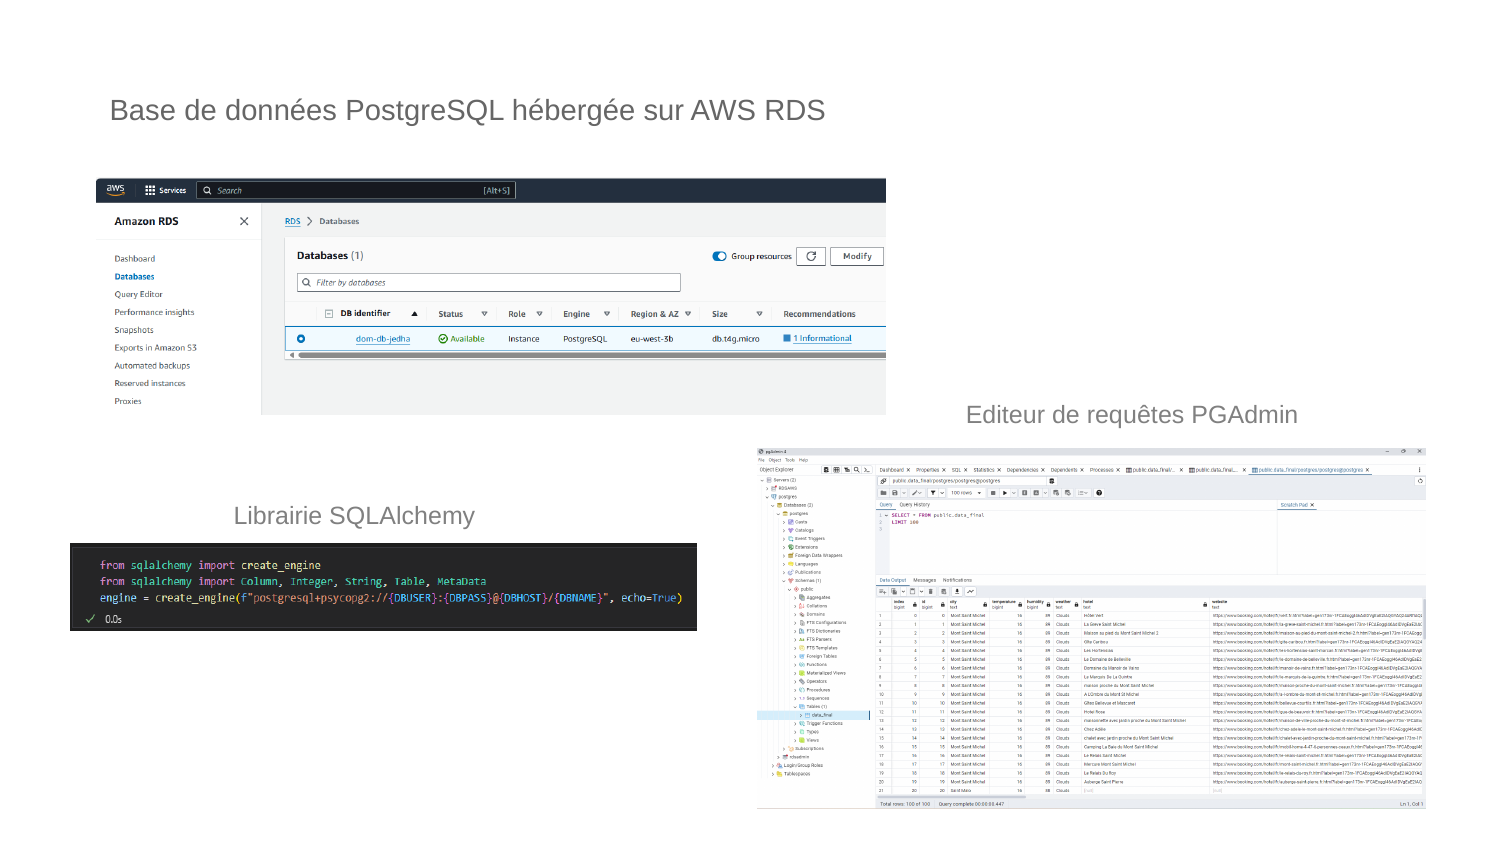

# Base de données PostgreSQL hébergée sur AWS RDS
Editeur de requêtes PGAdmin
Librairie SQLAlchemy